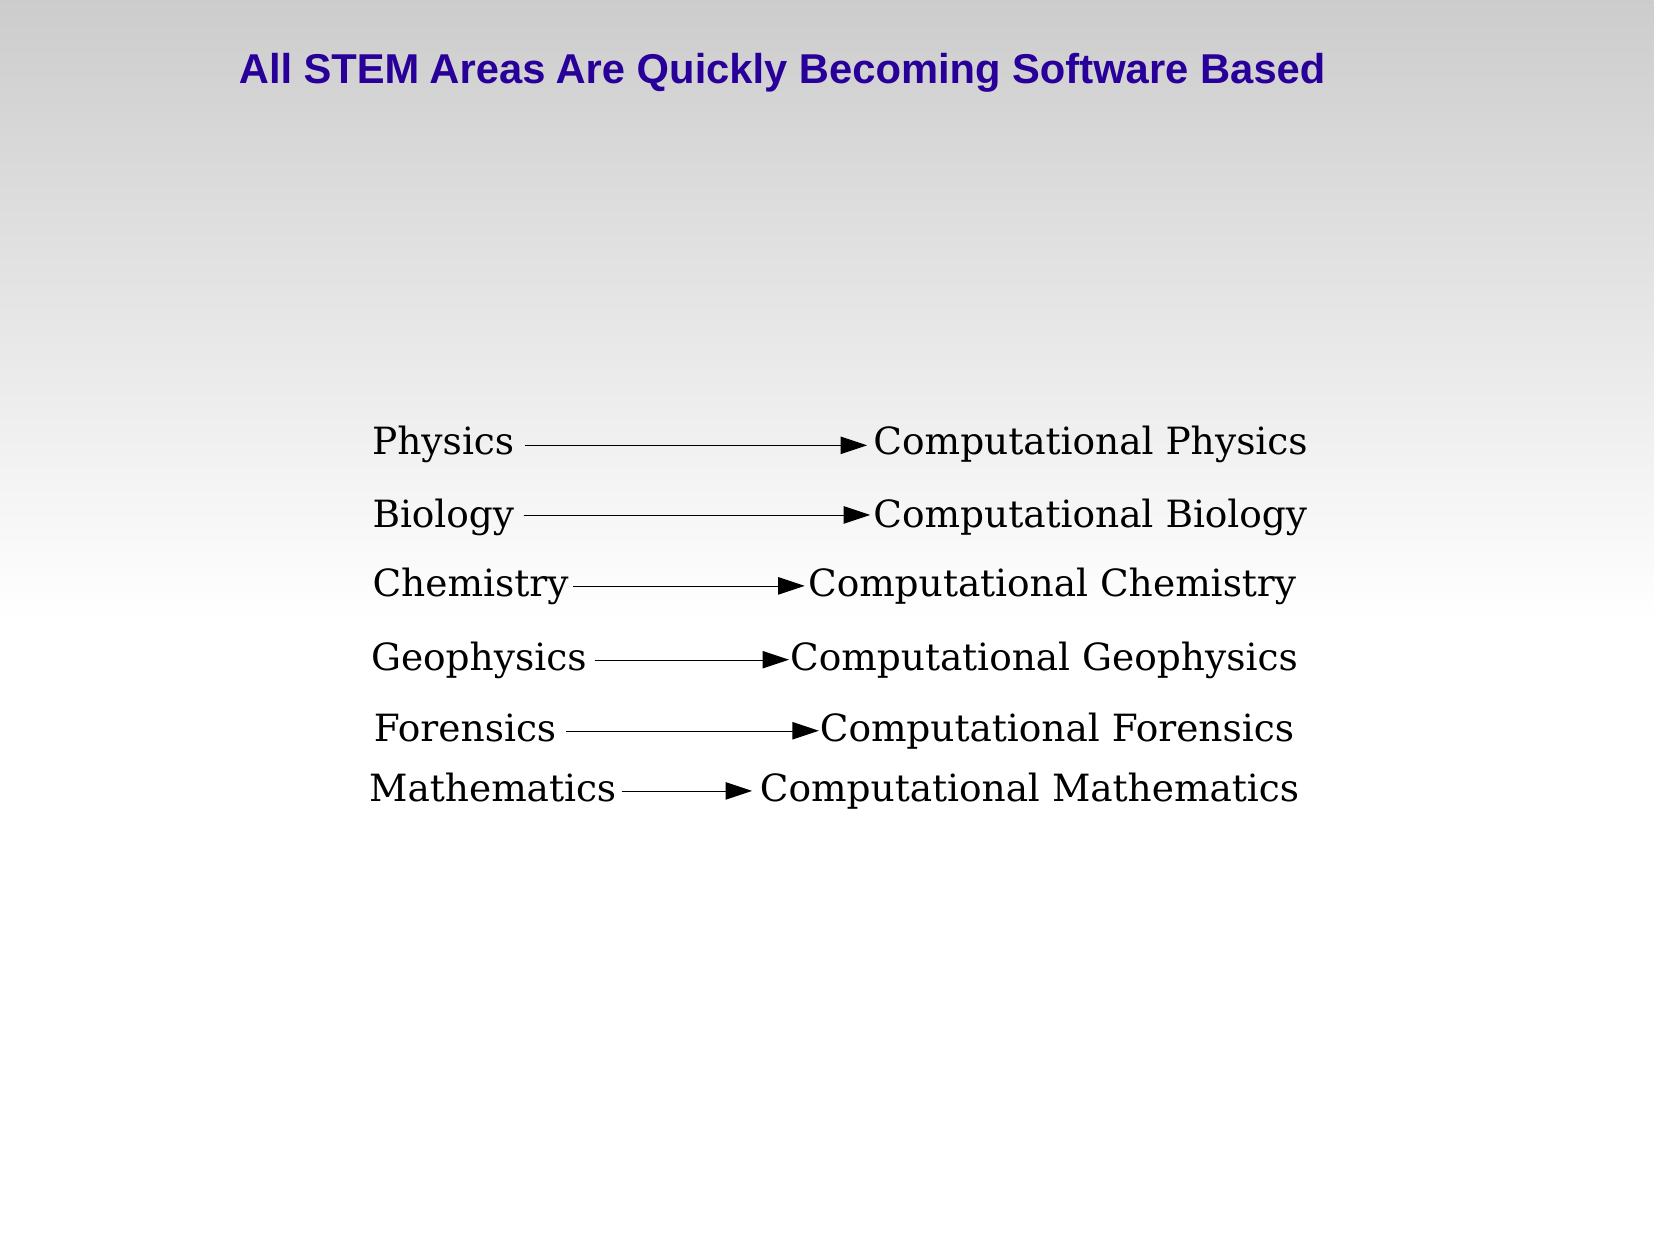

All STEM Areas Are Quickly Becoming Software Based